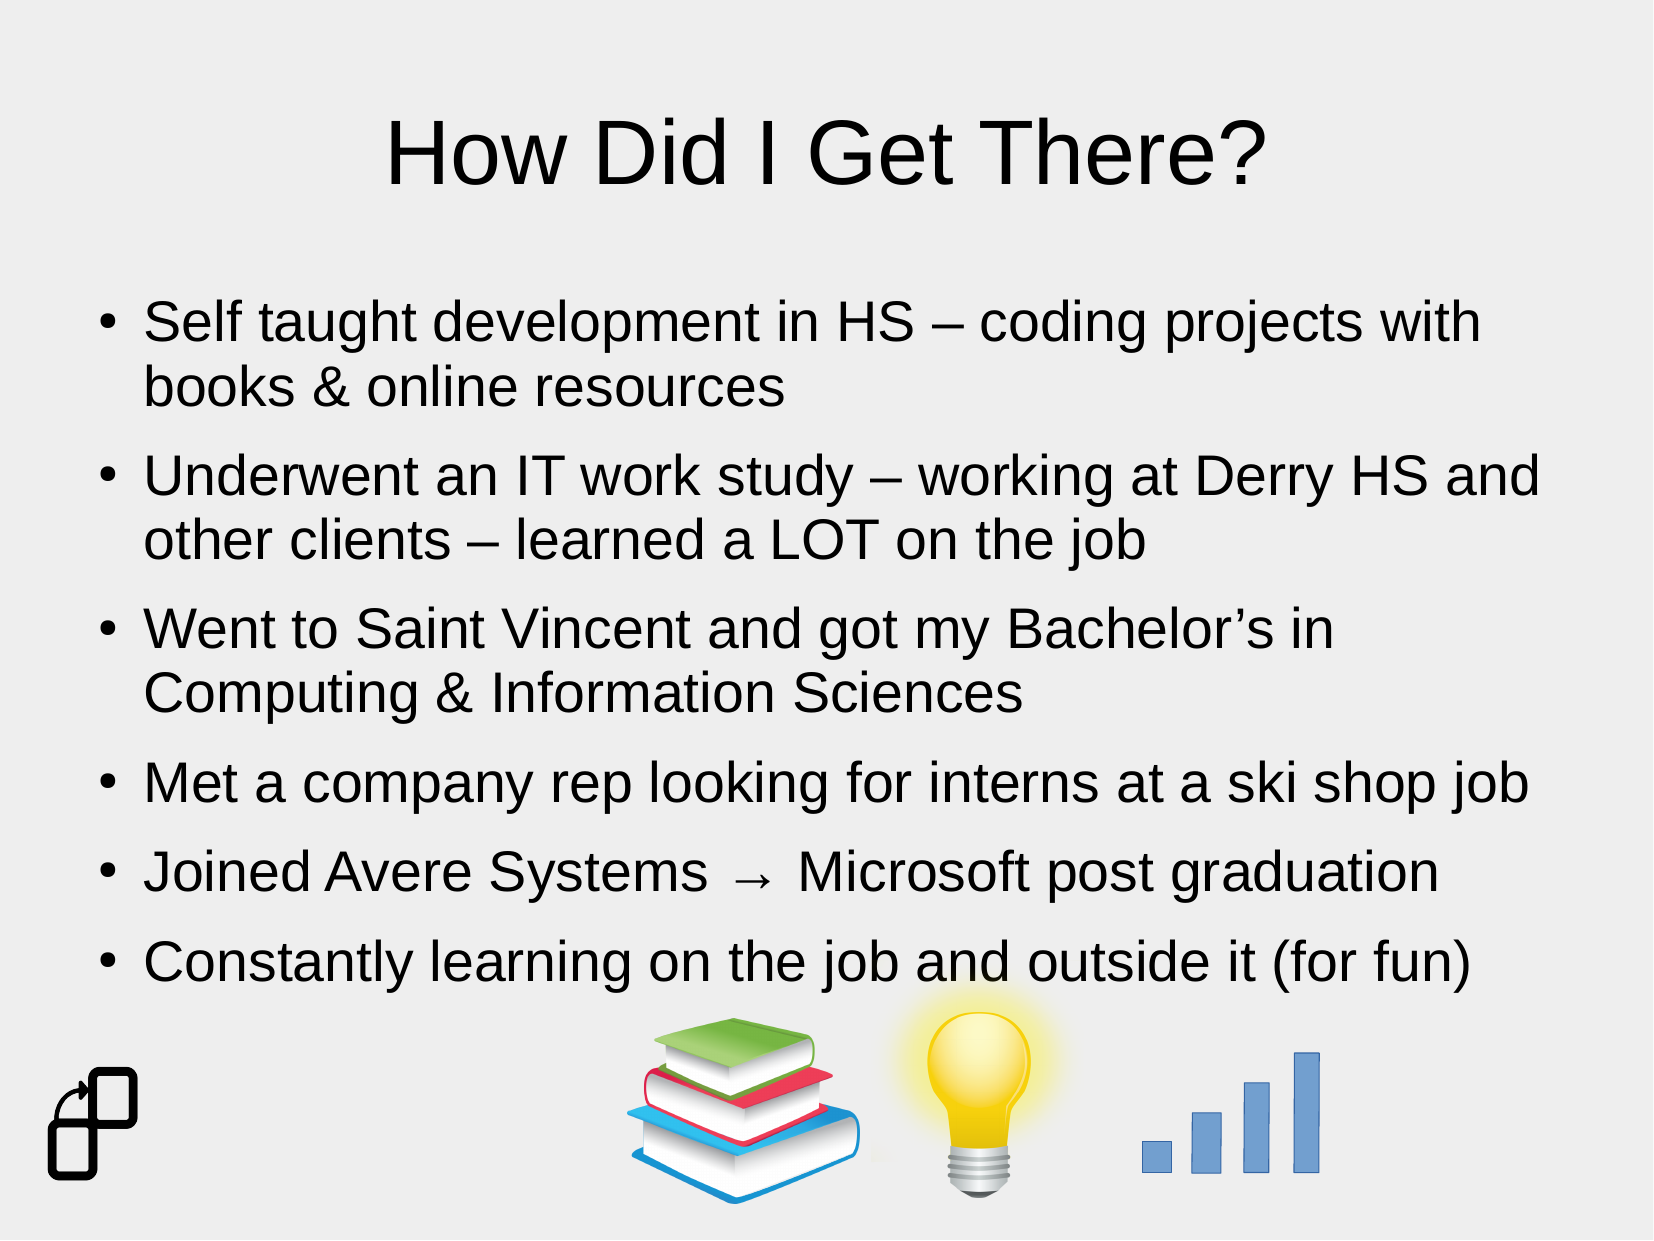

# How Did I Get There?
Self taught development in HS – coding projects with books & online resources
Underwent an IT work study – working at Derry HS and other clients – learned a LOT on the job
Went to Saint Vincent and got my Bachelor’s in Computing & Information Sciences
Met a company rep looking for interns at a ski shop job
Joined Avere Systems → Microsoft post graduation
Constantly learning on the job and outside it (for fun)